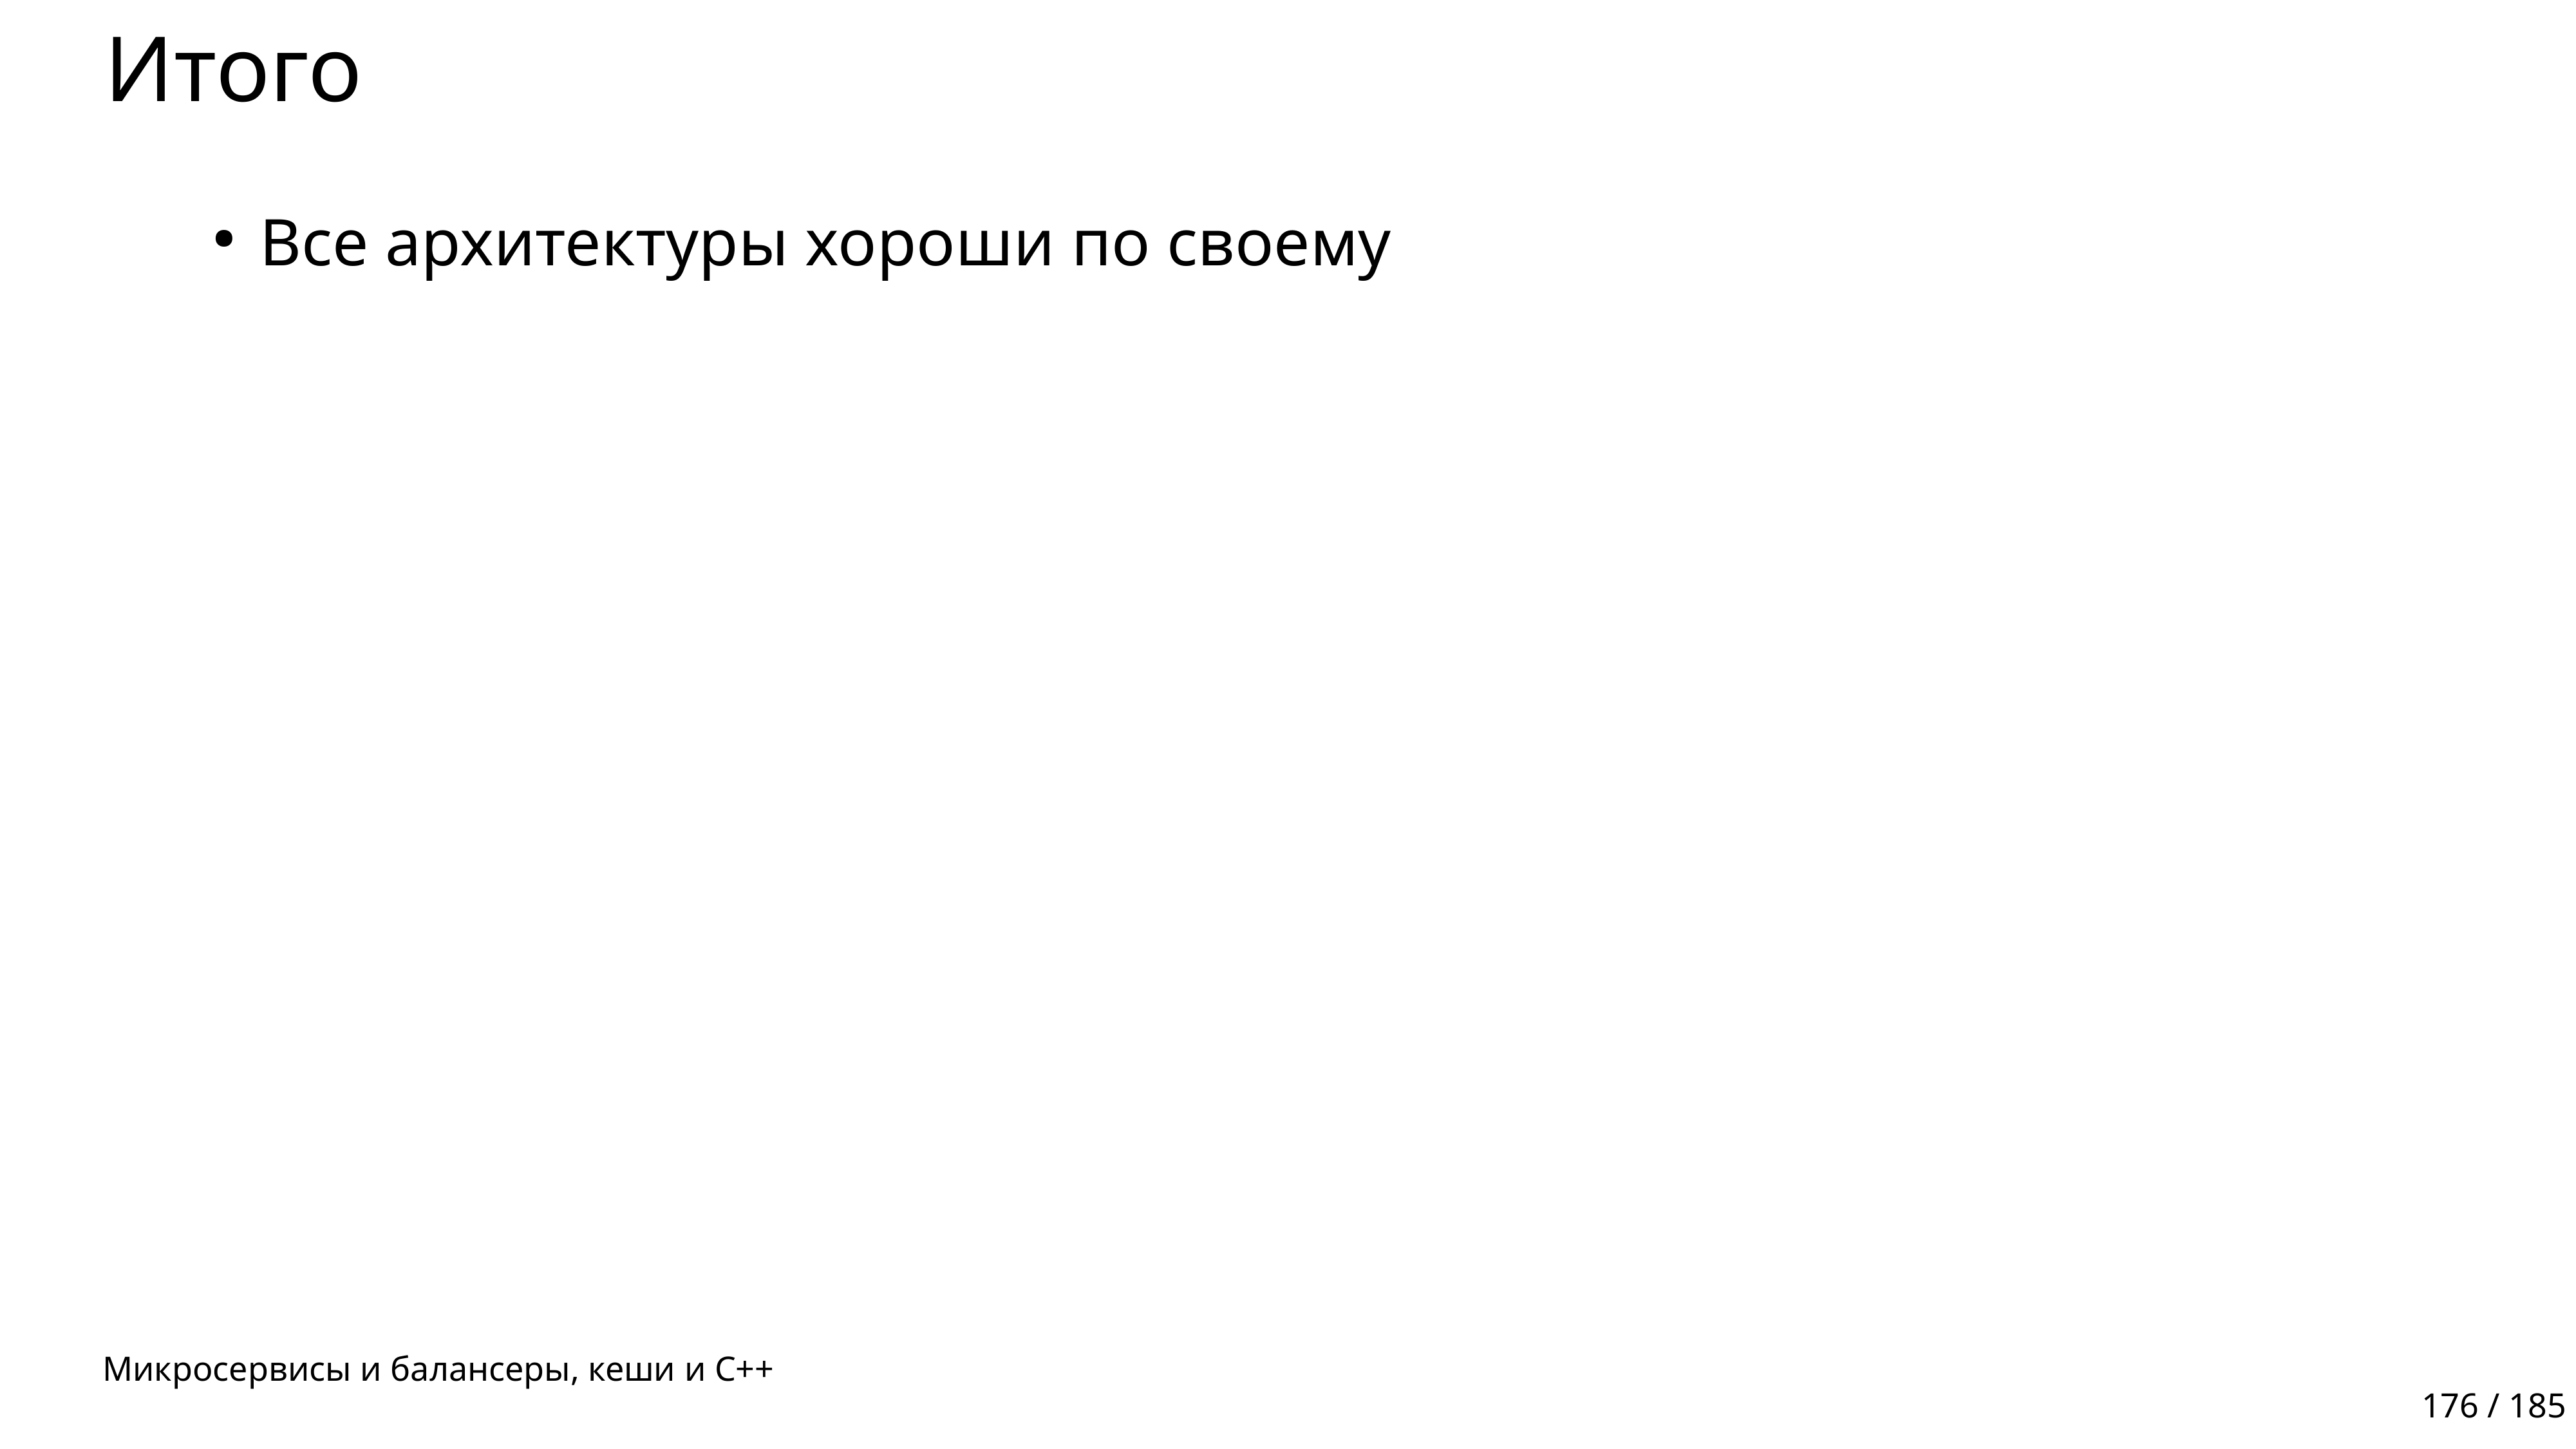

Итого
# Все архитектуры хороши по своему
Микросервисы и балансеры, кеши и C++